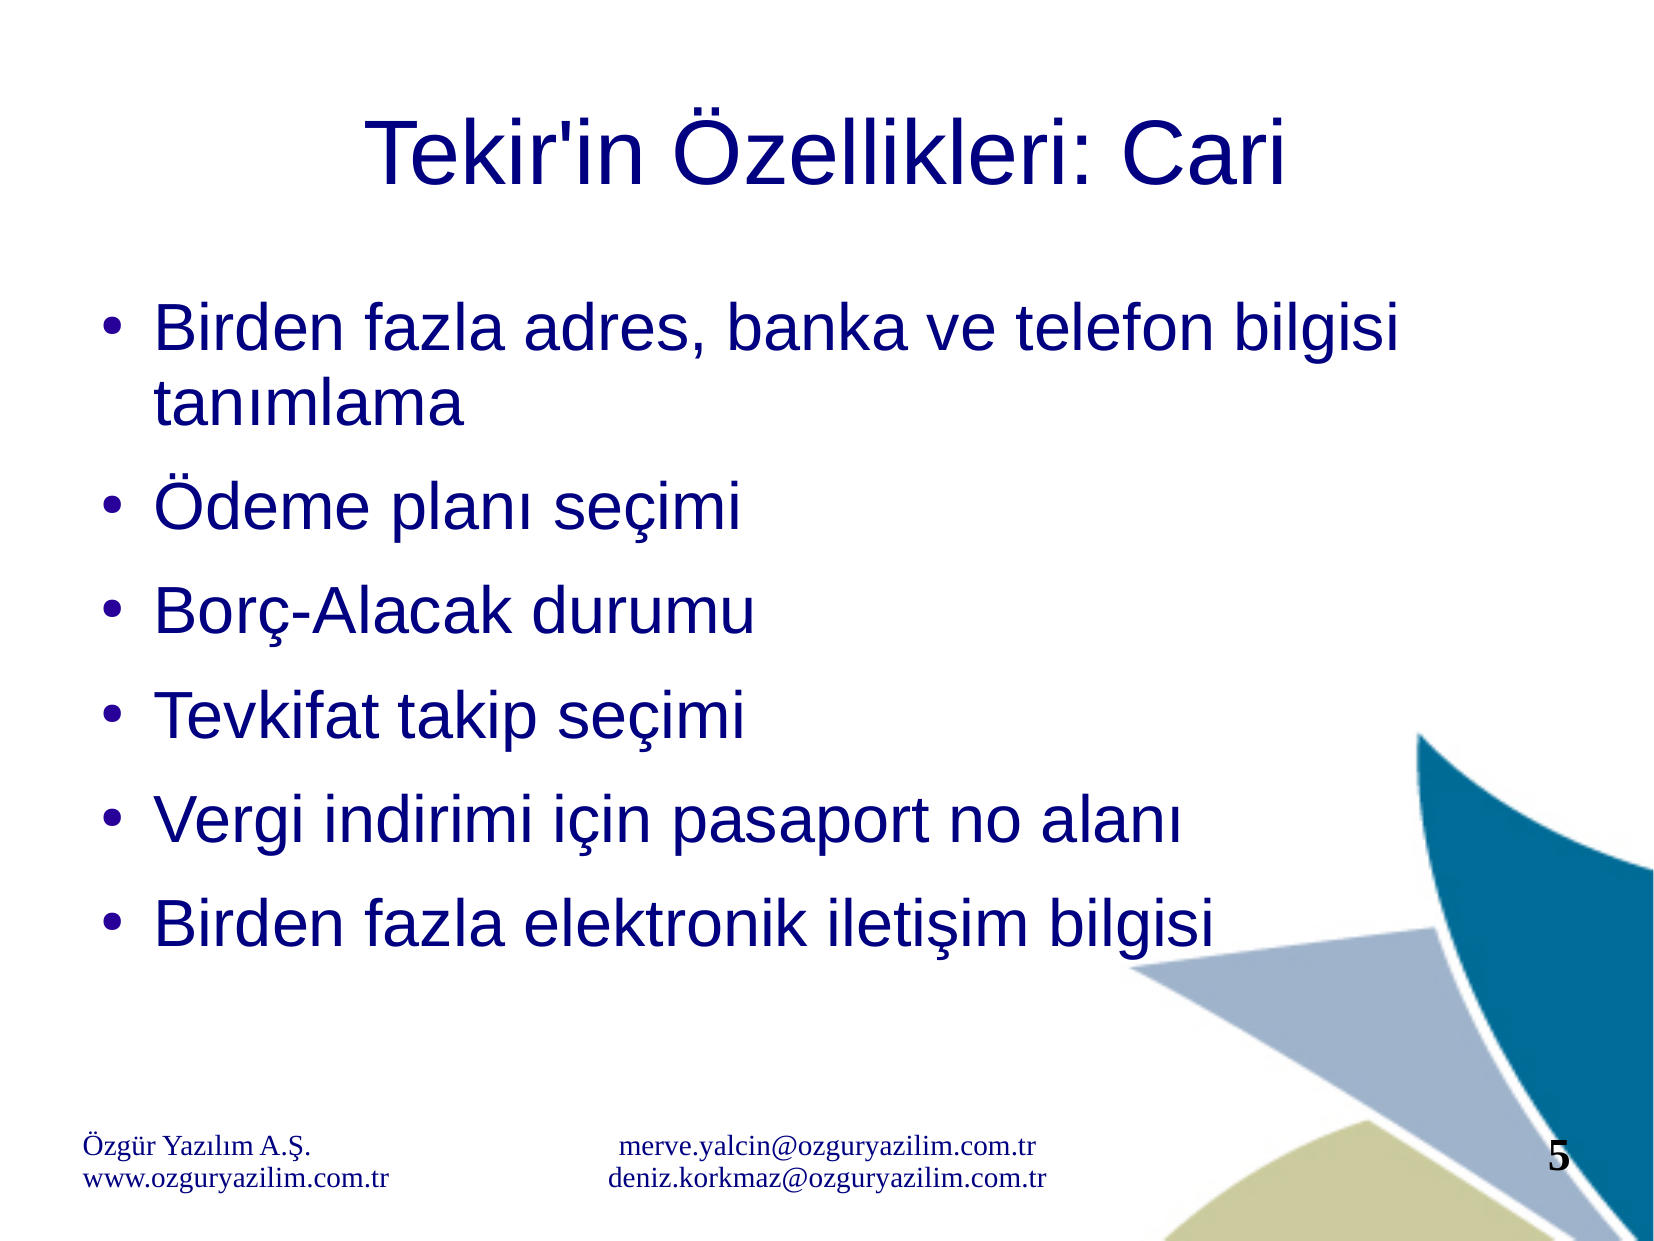

# Tekir'in Özellikleri: Cari
Birden fazla adres, banka ve telefon bilgisi tanımlama
Ödeme planı seçimi
Borç-Alacak durumu
Tevkifat takip seçimi
Vergi indirimi için pasaport no alanı
Birden fazla elektronik iletişim bilgisi
5